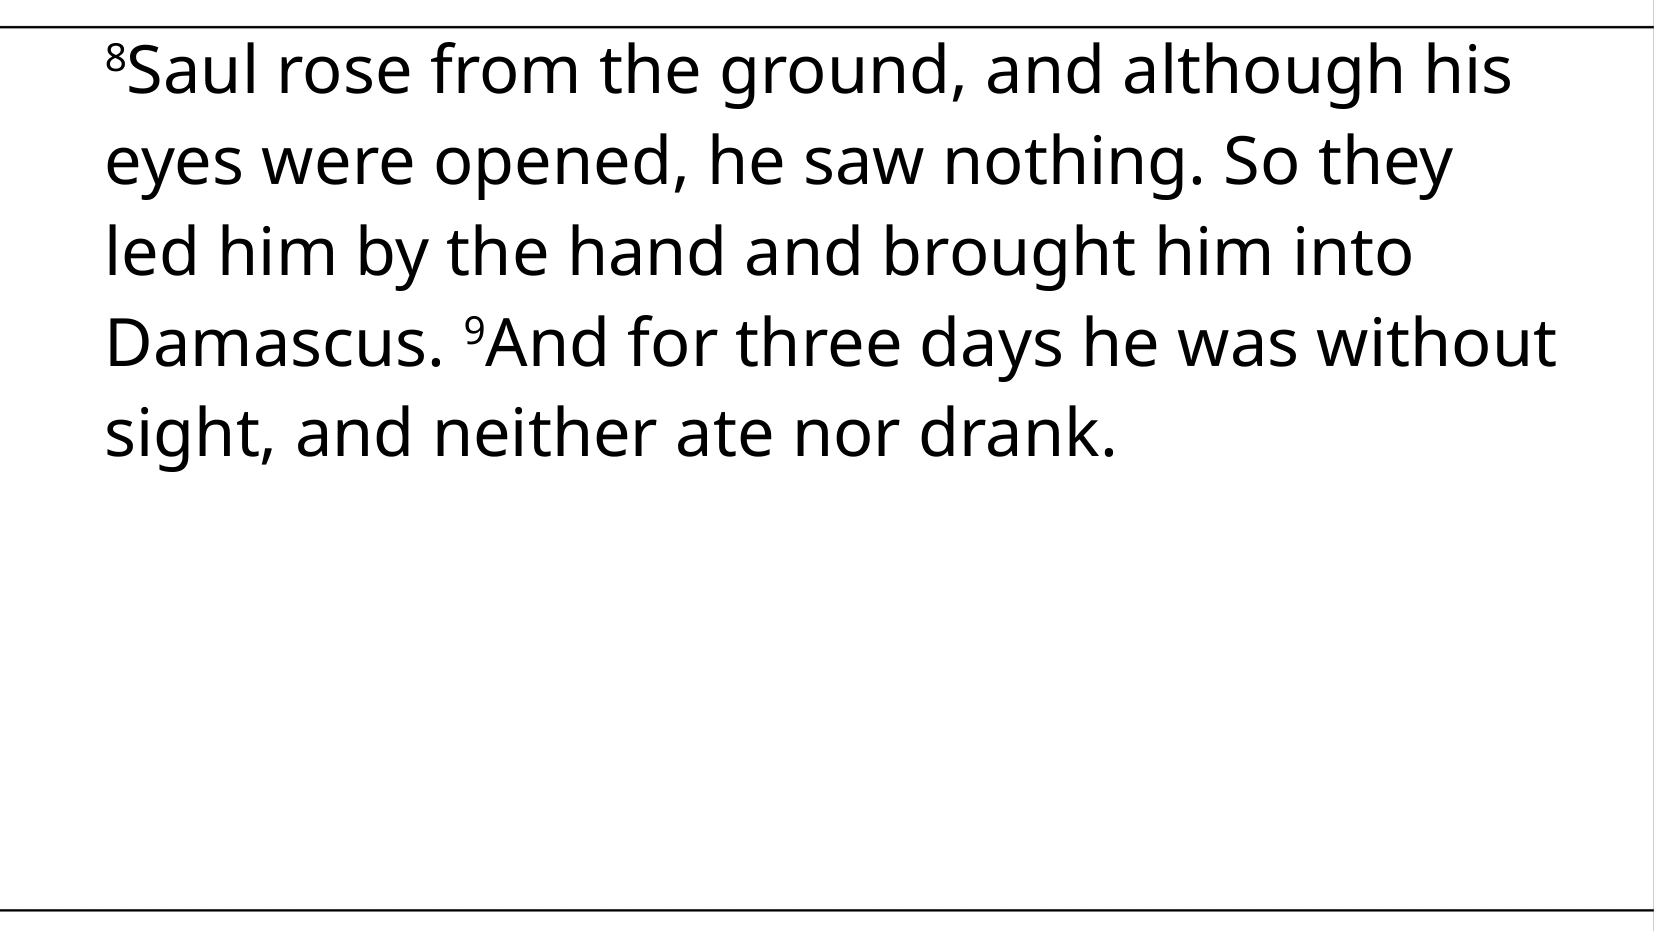

8Saul rose from the ground, and although his eyes were opened, he saw nothing. So they led him by the hand and brought him into Damascus. 9And for three days he was without sight, and neither ate nor drank.